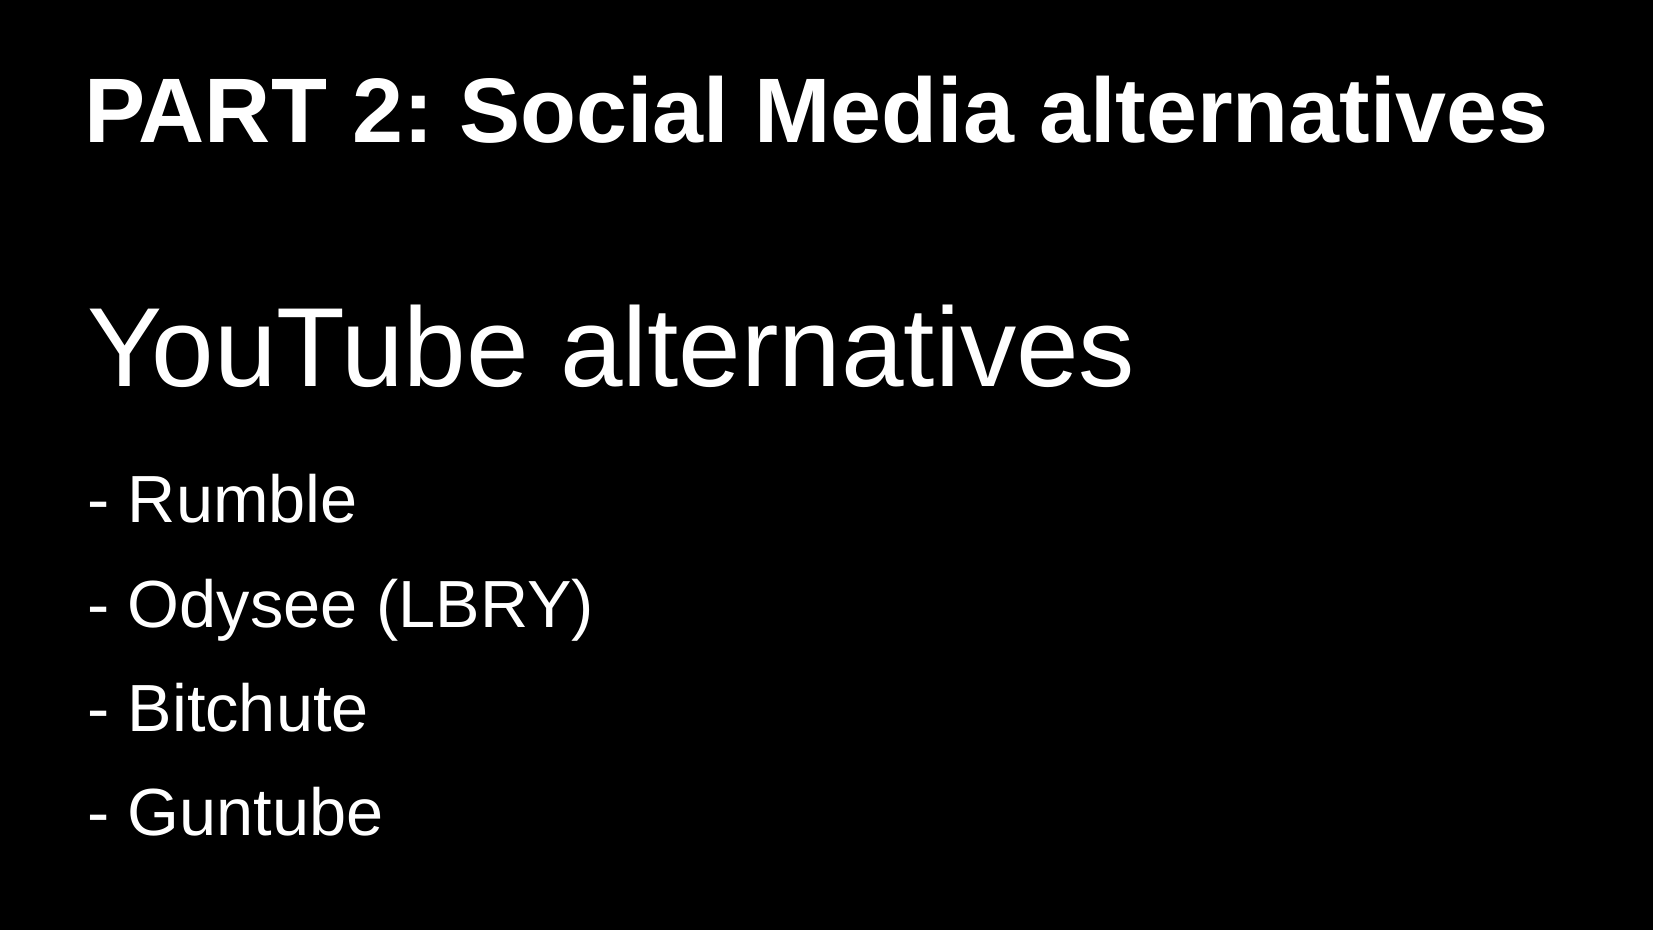

# PART 2: Social Media alternatives
YouTube alternatives
- Rumble
- Odysee (LBRY)
- Bitchute
- Guntube